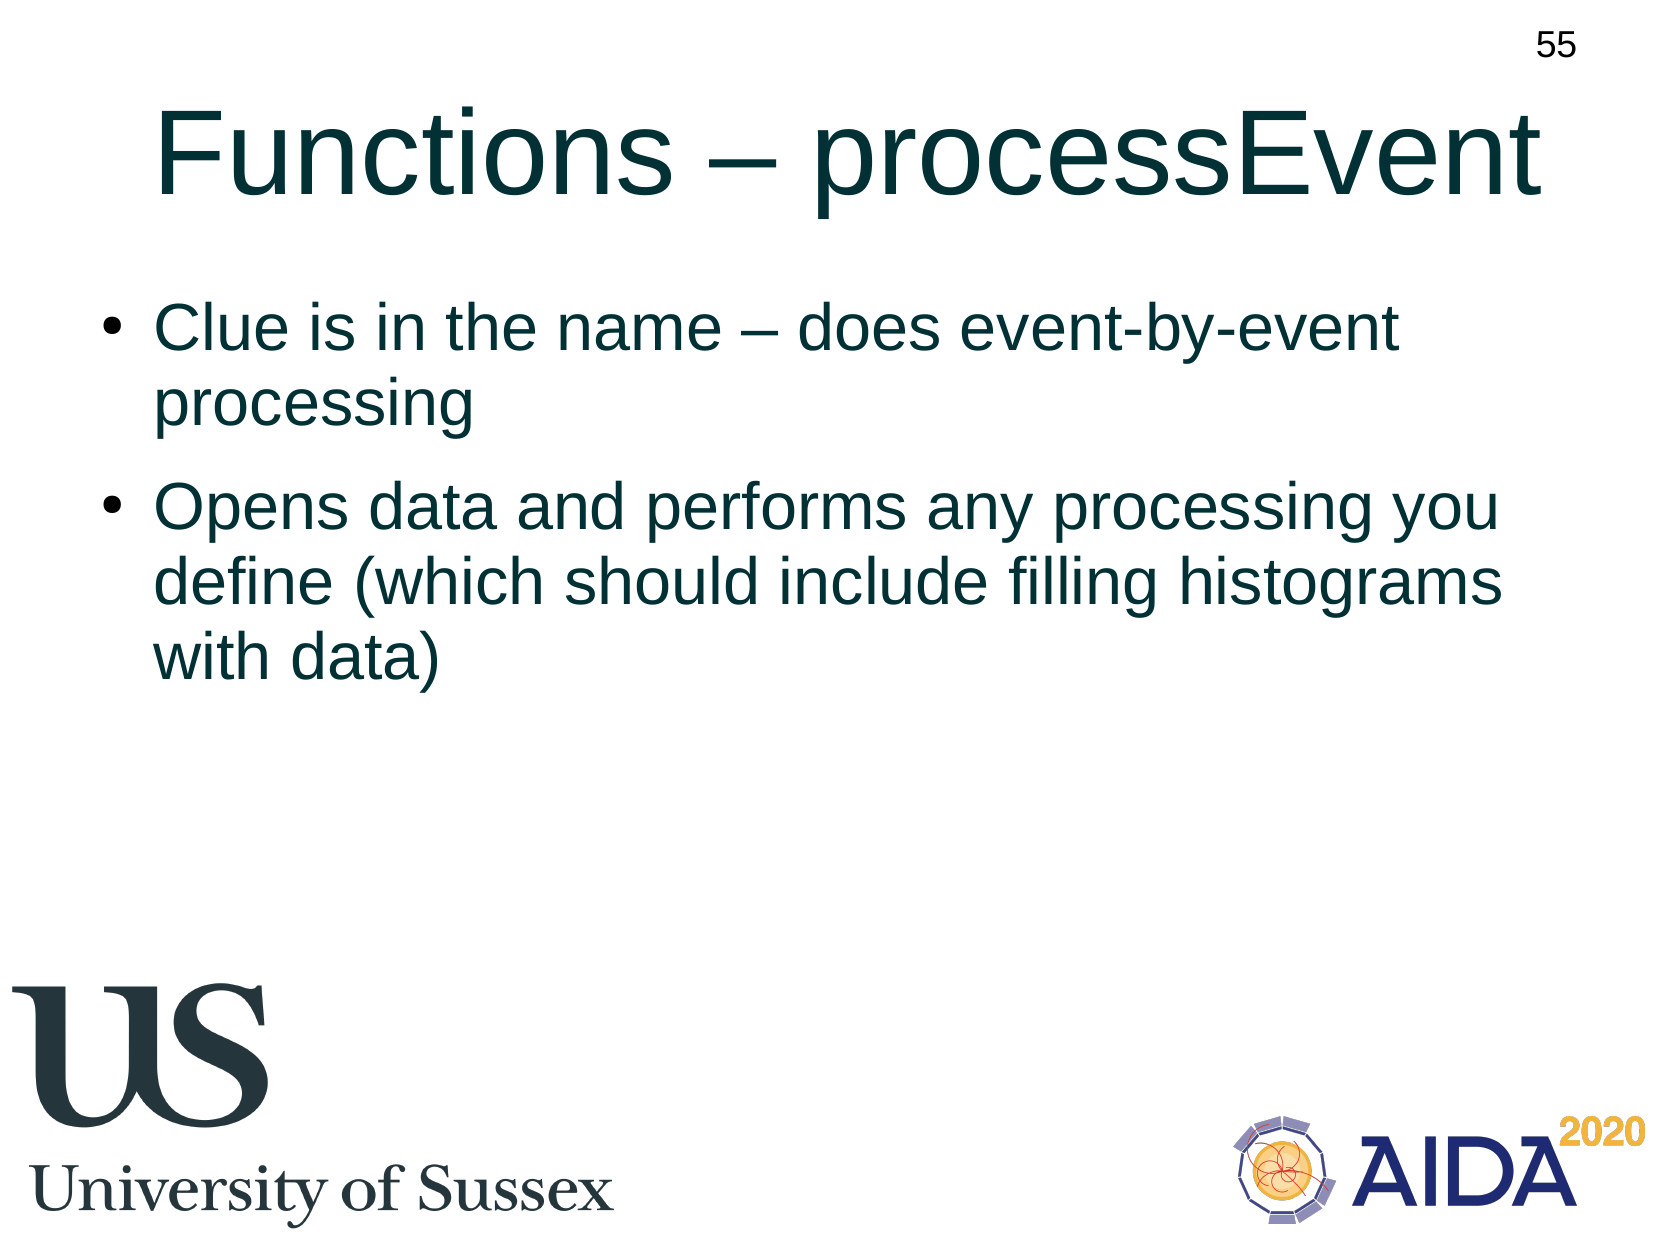

# Functions – processEvent
Clue is in the name – does event-by-event processing
Opens data and performs any processing you define (which should include filling histograms with data)